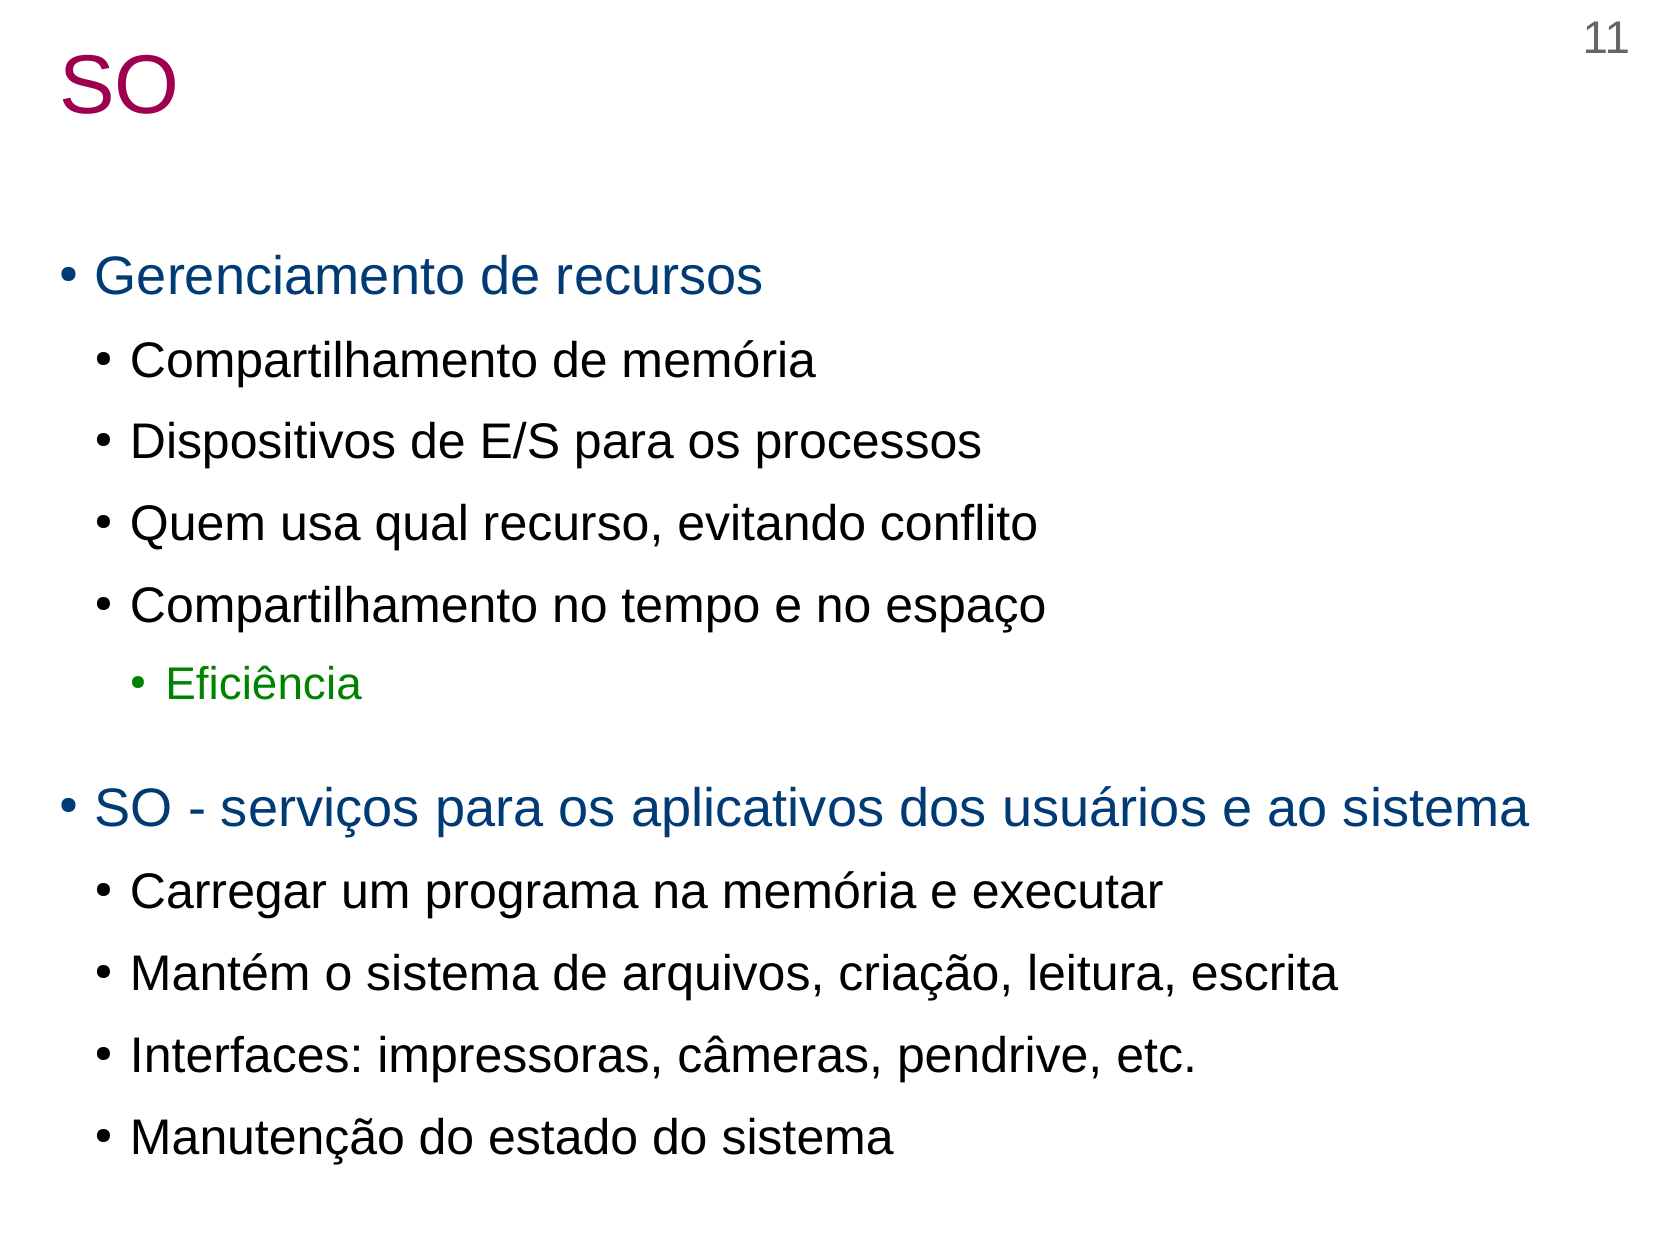

11
# SO
Gerenciamento de recursos
Compartilhamento de memória
Dispositivos de E/S para os processos
Quem usa qual recurso, evitando conflito
Compartilhamento no tempo e no espaço
Eficiência
SO - serviços para os aplicativos dos usuários e ao sistema
Carregar um programa na memória e executar
Mantém o sistema de arquivos, criação, leitura, escrita
Interfaces: impressoras, câmeras, pendrive, etc.
Manutenção do estado do sistema